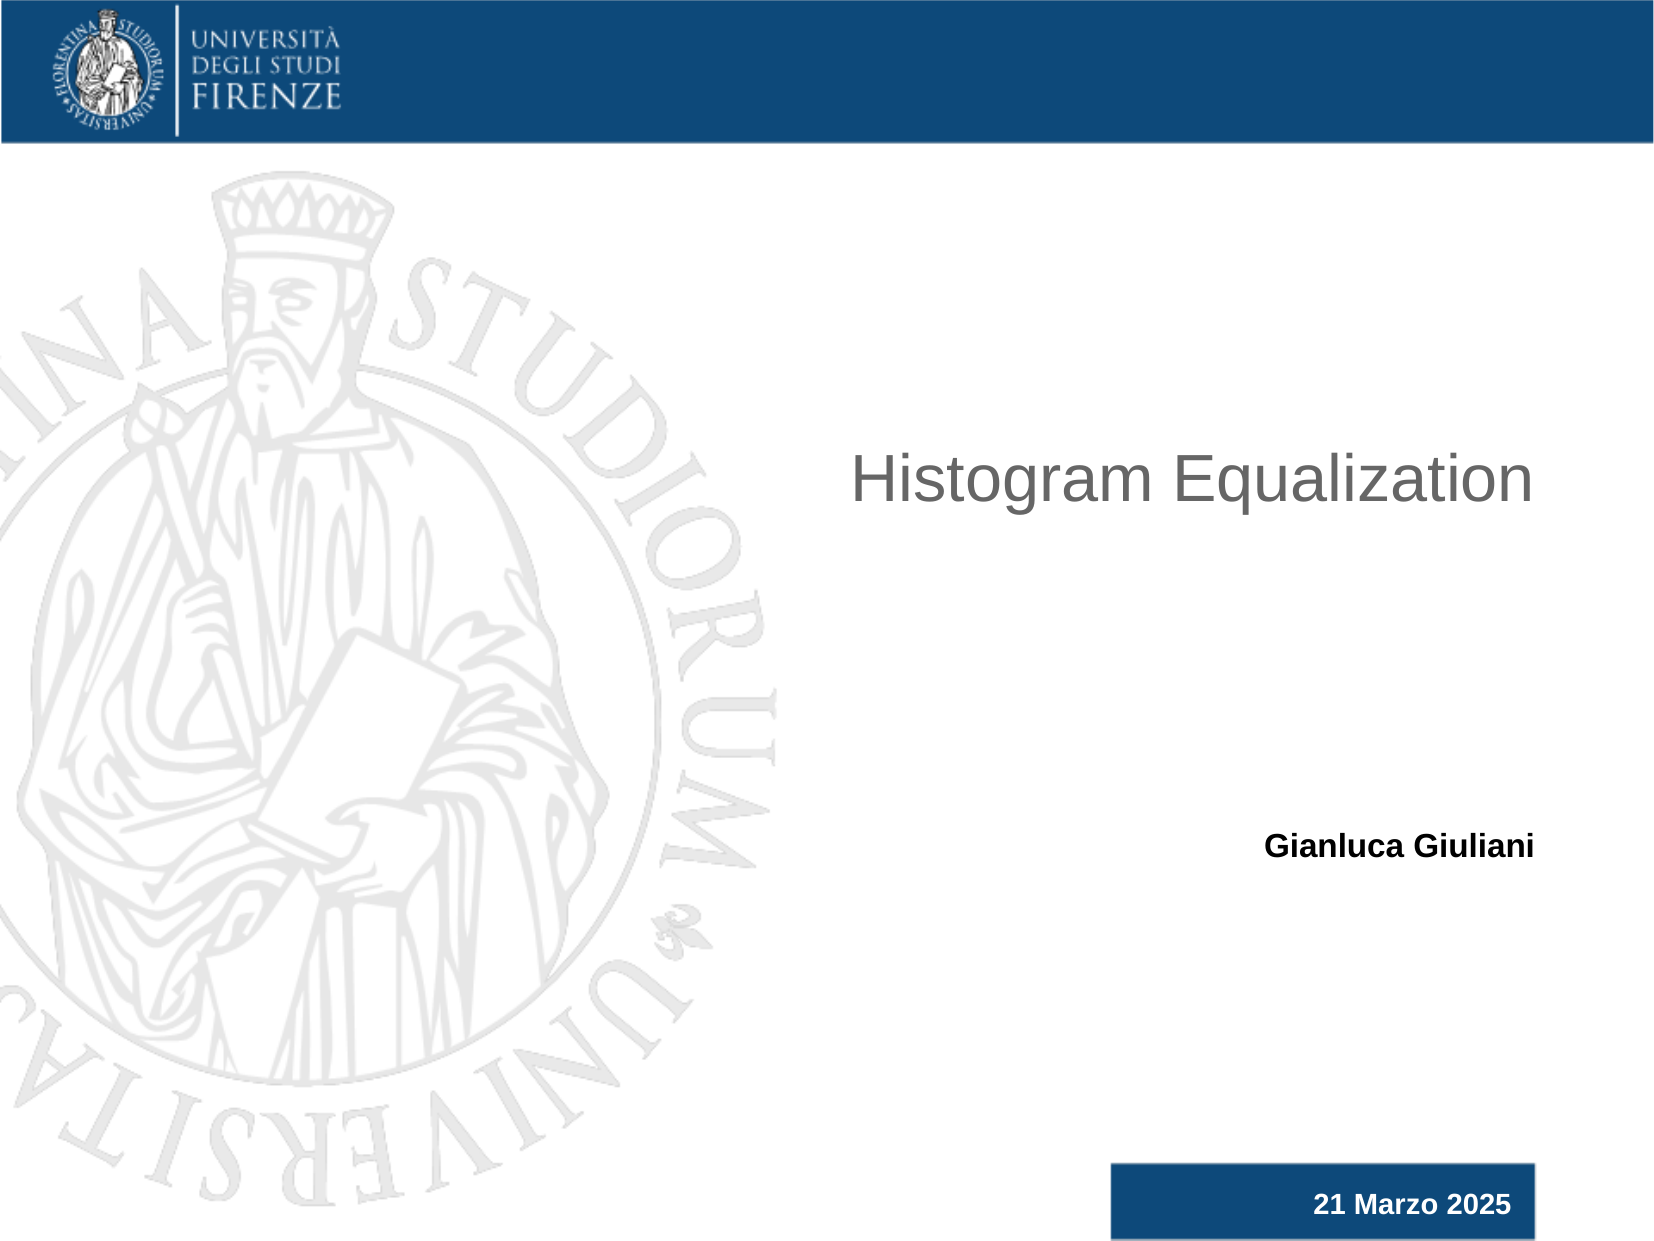

# Histogram Equalization
Gianluca Giuliani
21 Marzo 2025